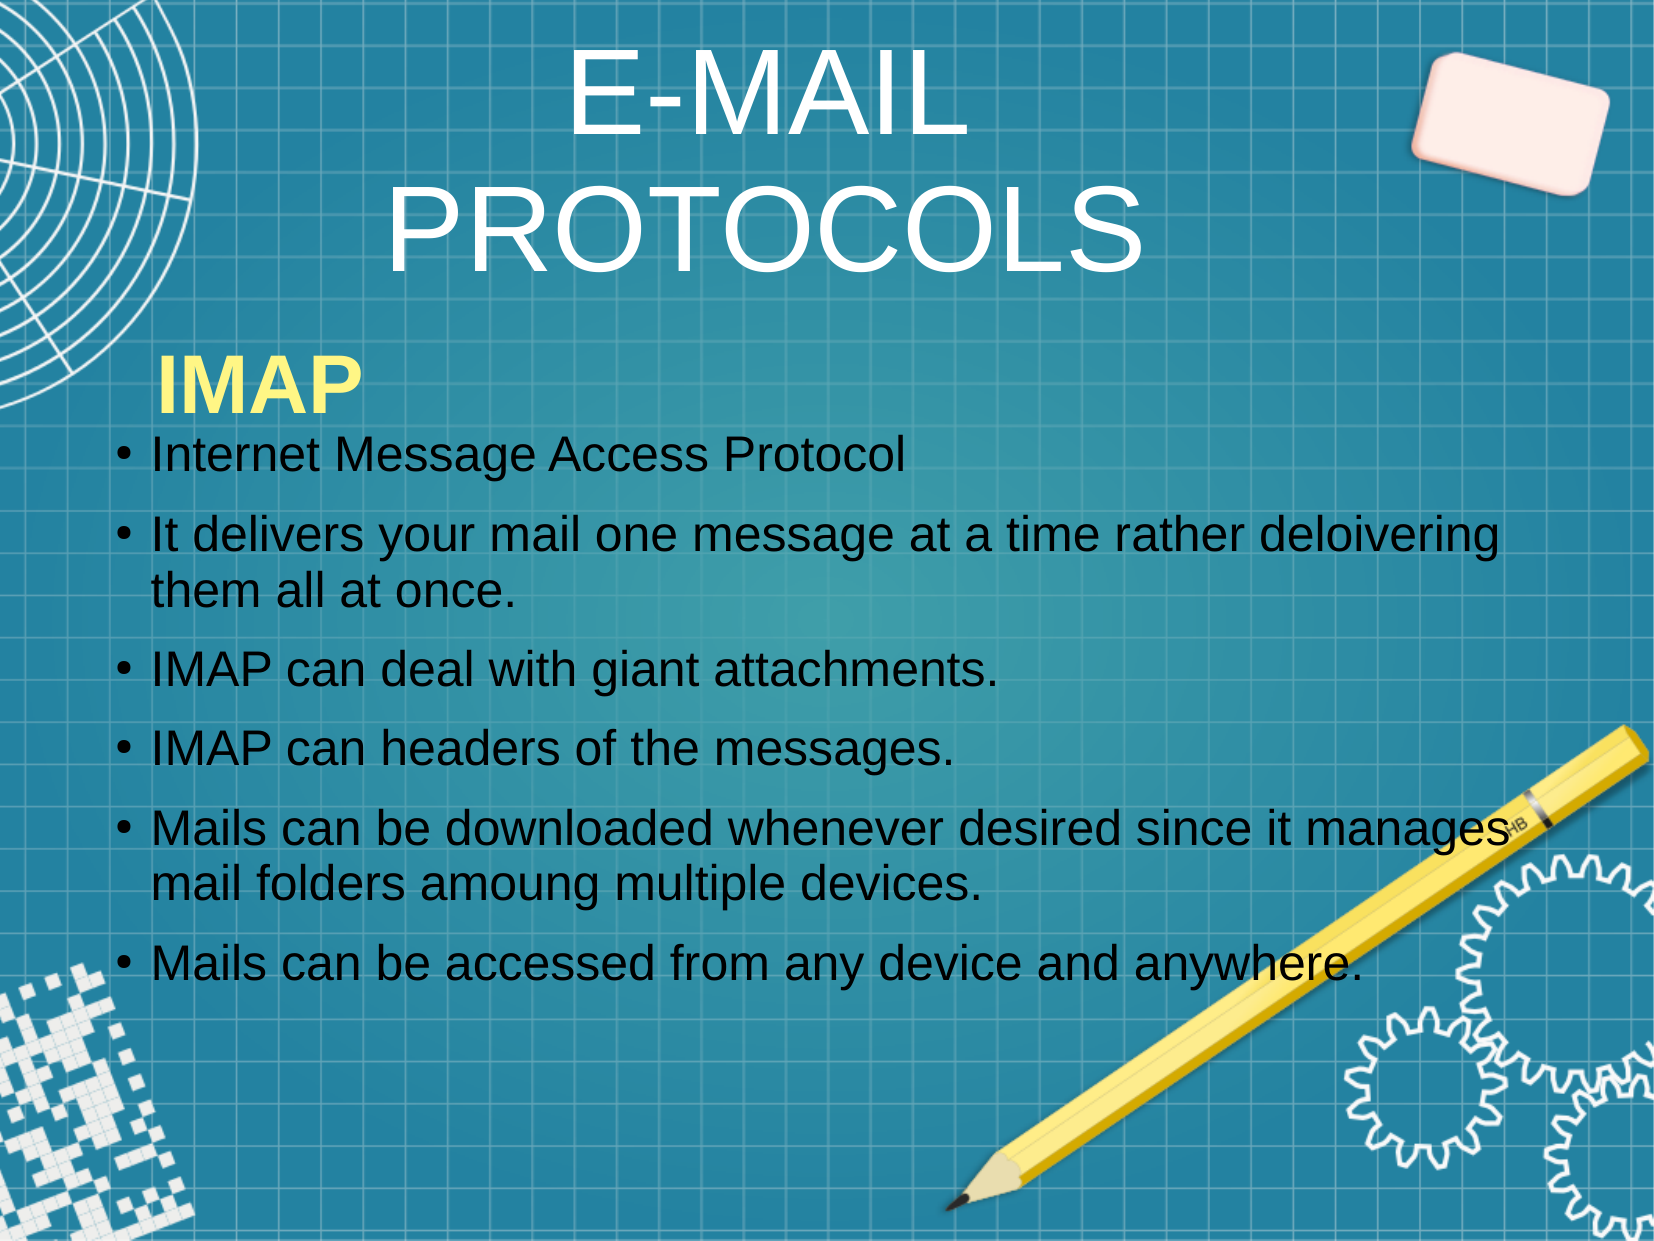

# E-MAIL PROTOCOLS
IMAP
Internet Message Access Protocol
It delivers your mail one message at a time rather deloivering them all at once.
IMAP can deal with giant attachments.
IMAP can headers of the messages.
Mails can be downloaded whenever desired since it manages mail folders amoung multiple devices.
Mails can be accessed from any device and anywhere.